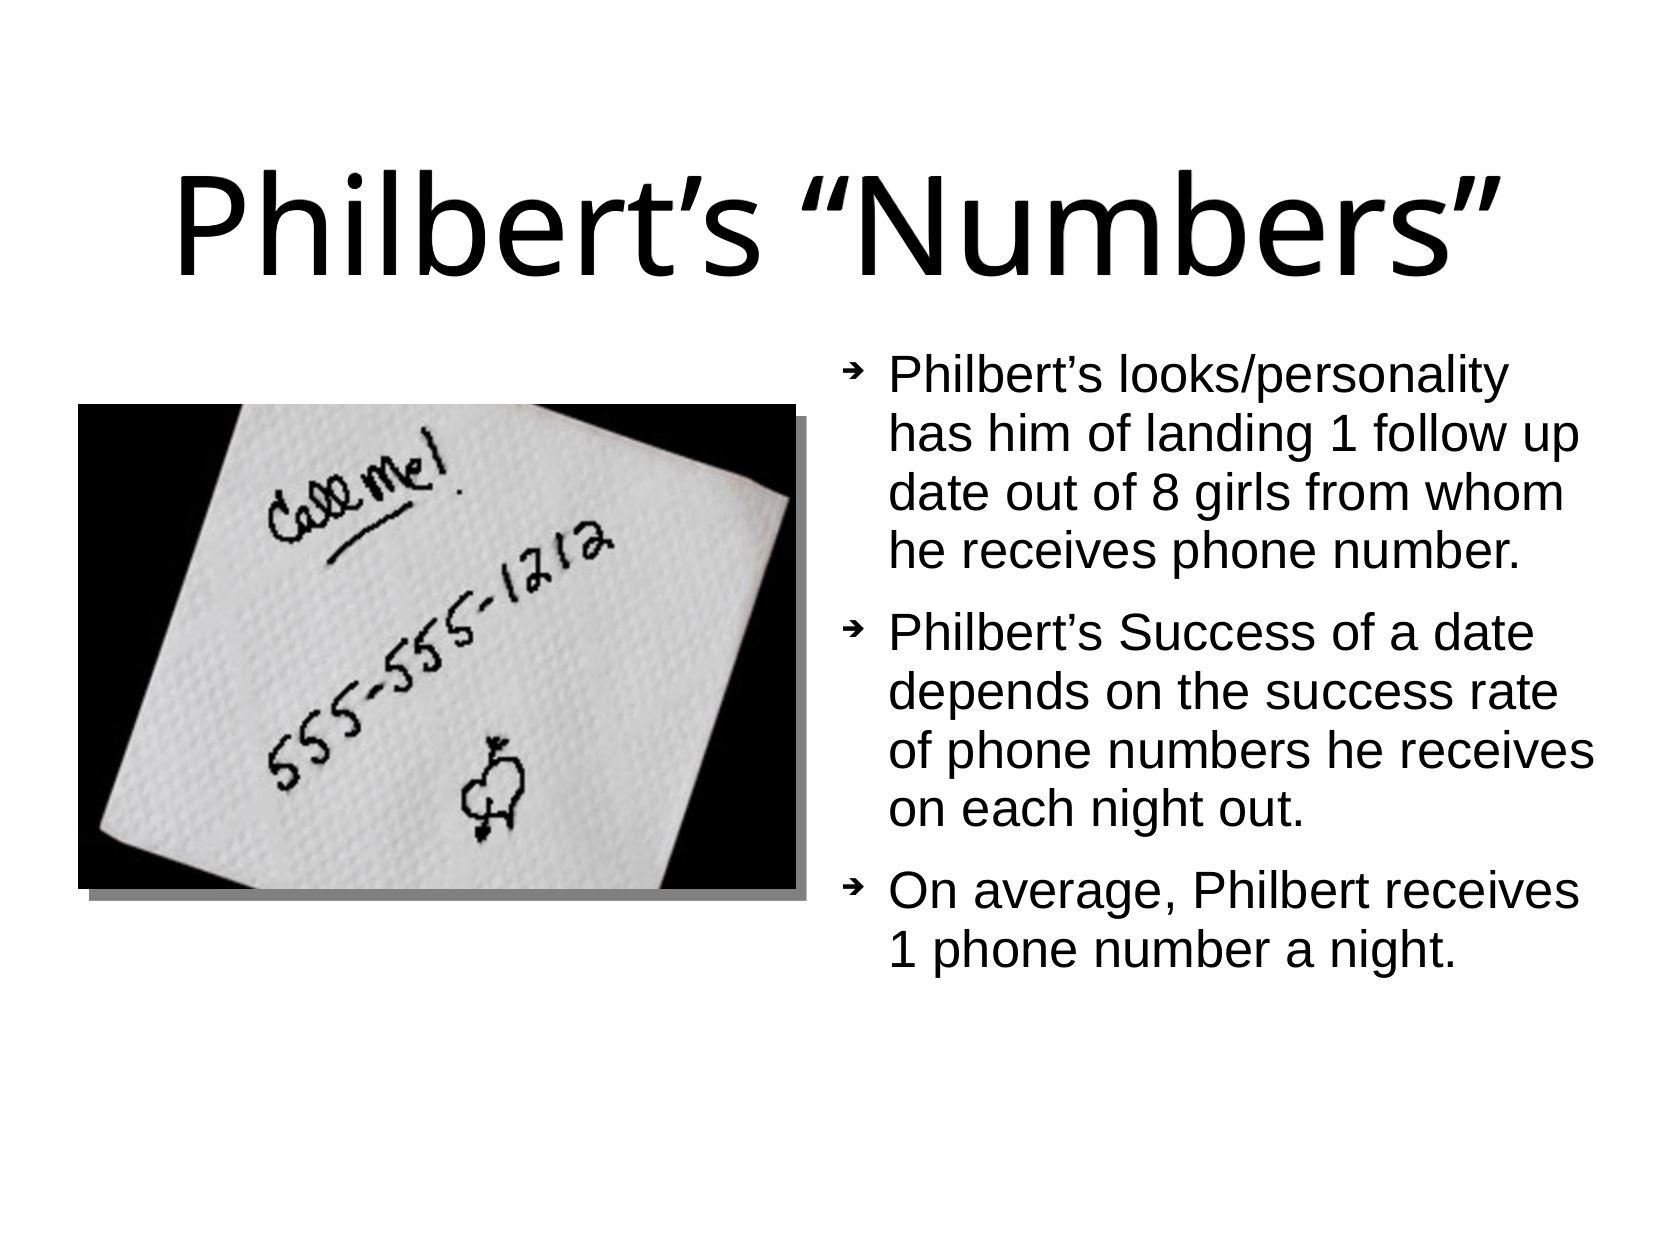

# Philbert’s “Numbers”
Philbert’s looks/personality has him of landing 1 follow up date out of 8 girls from whom he receives phone number.
Philbert’s Success of a date depends on the success rate of phone numbers he receives on each night out.
On average, Philbert receives 1 phone number a night.